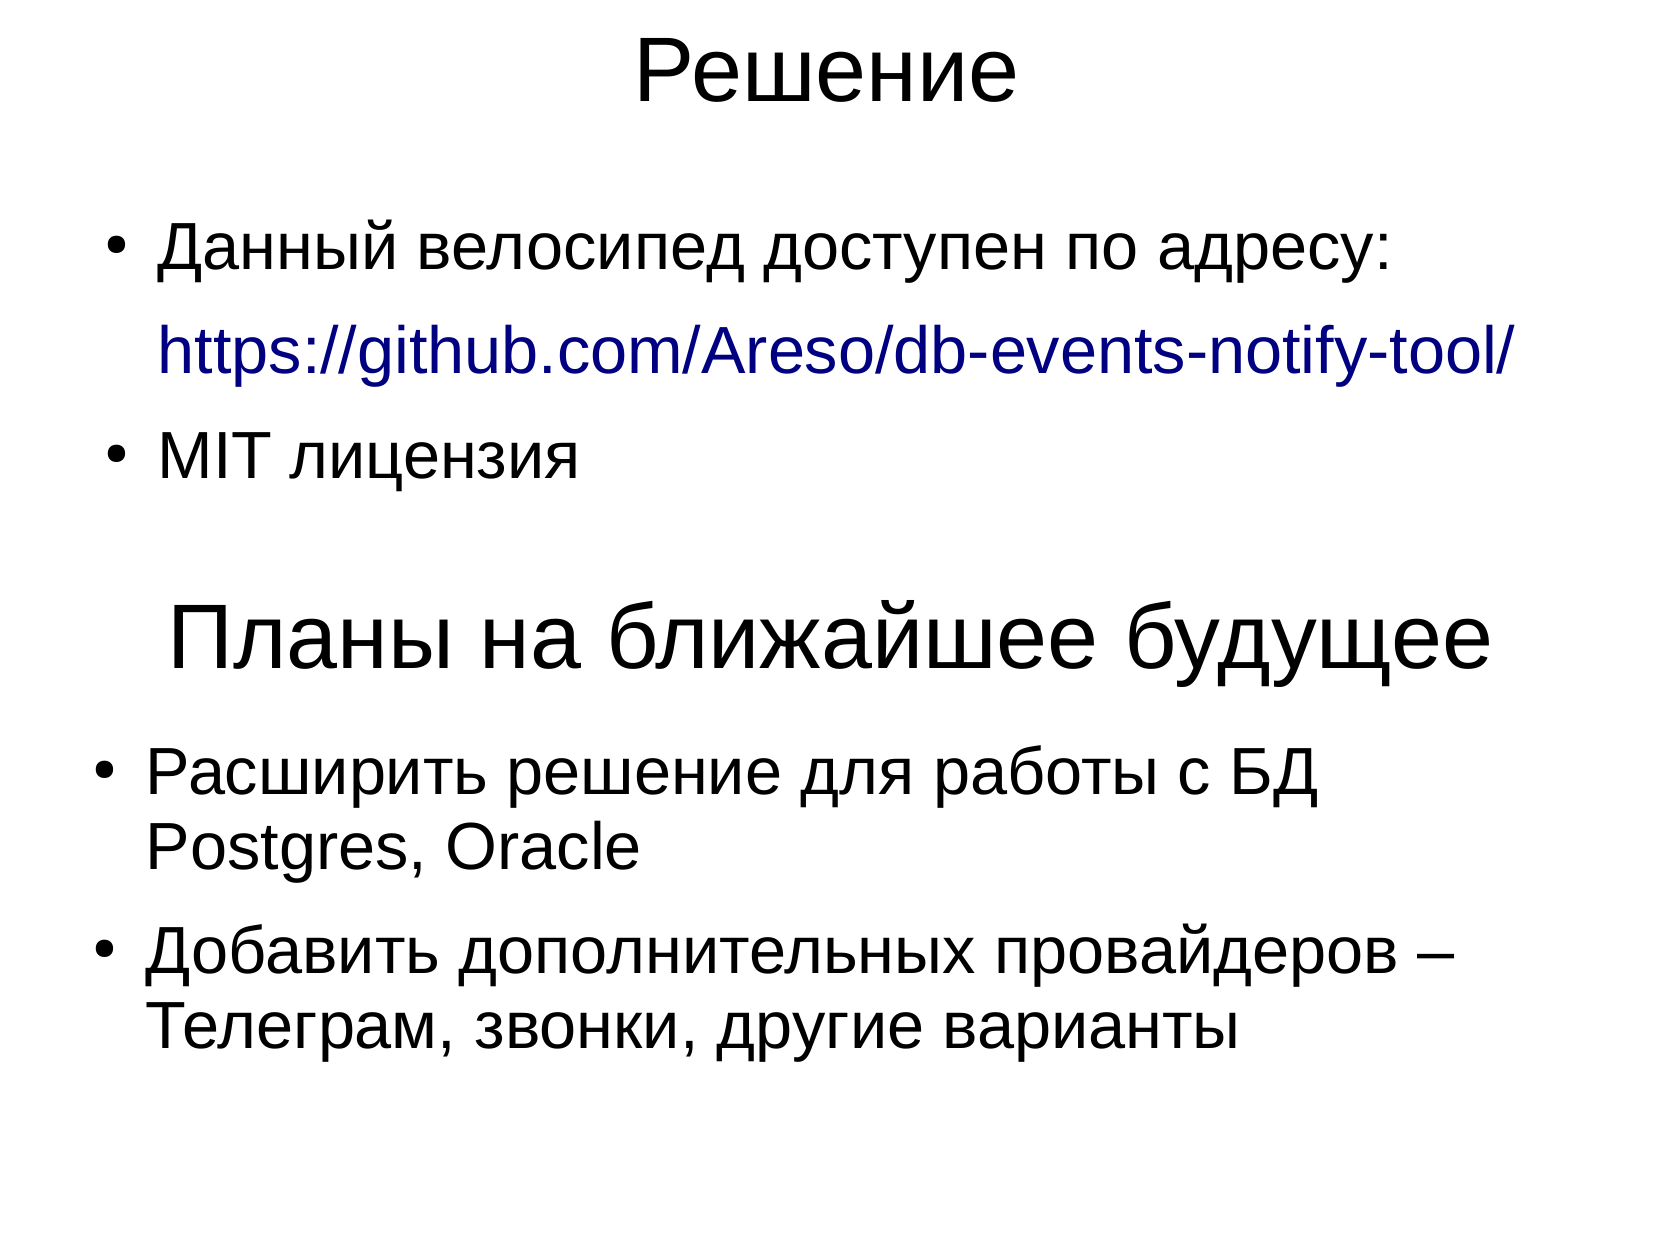

# Решение
Данный велосипед доступен по адресу:
https://github.com/Areso/db-events-notify-tool/
MIT лицензия
Планы на ближайшее будущее
Расширить решение для работы с БД Postgres, Oracle
Добавить дополнительных провайдеров – Телеграм, звонки, другие варианты